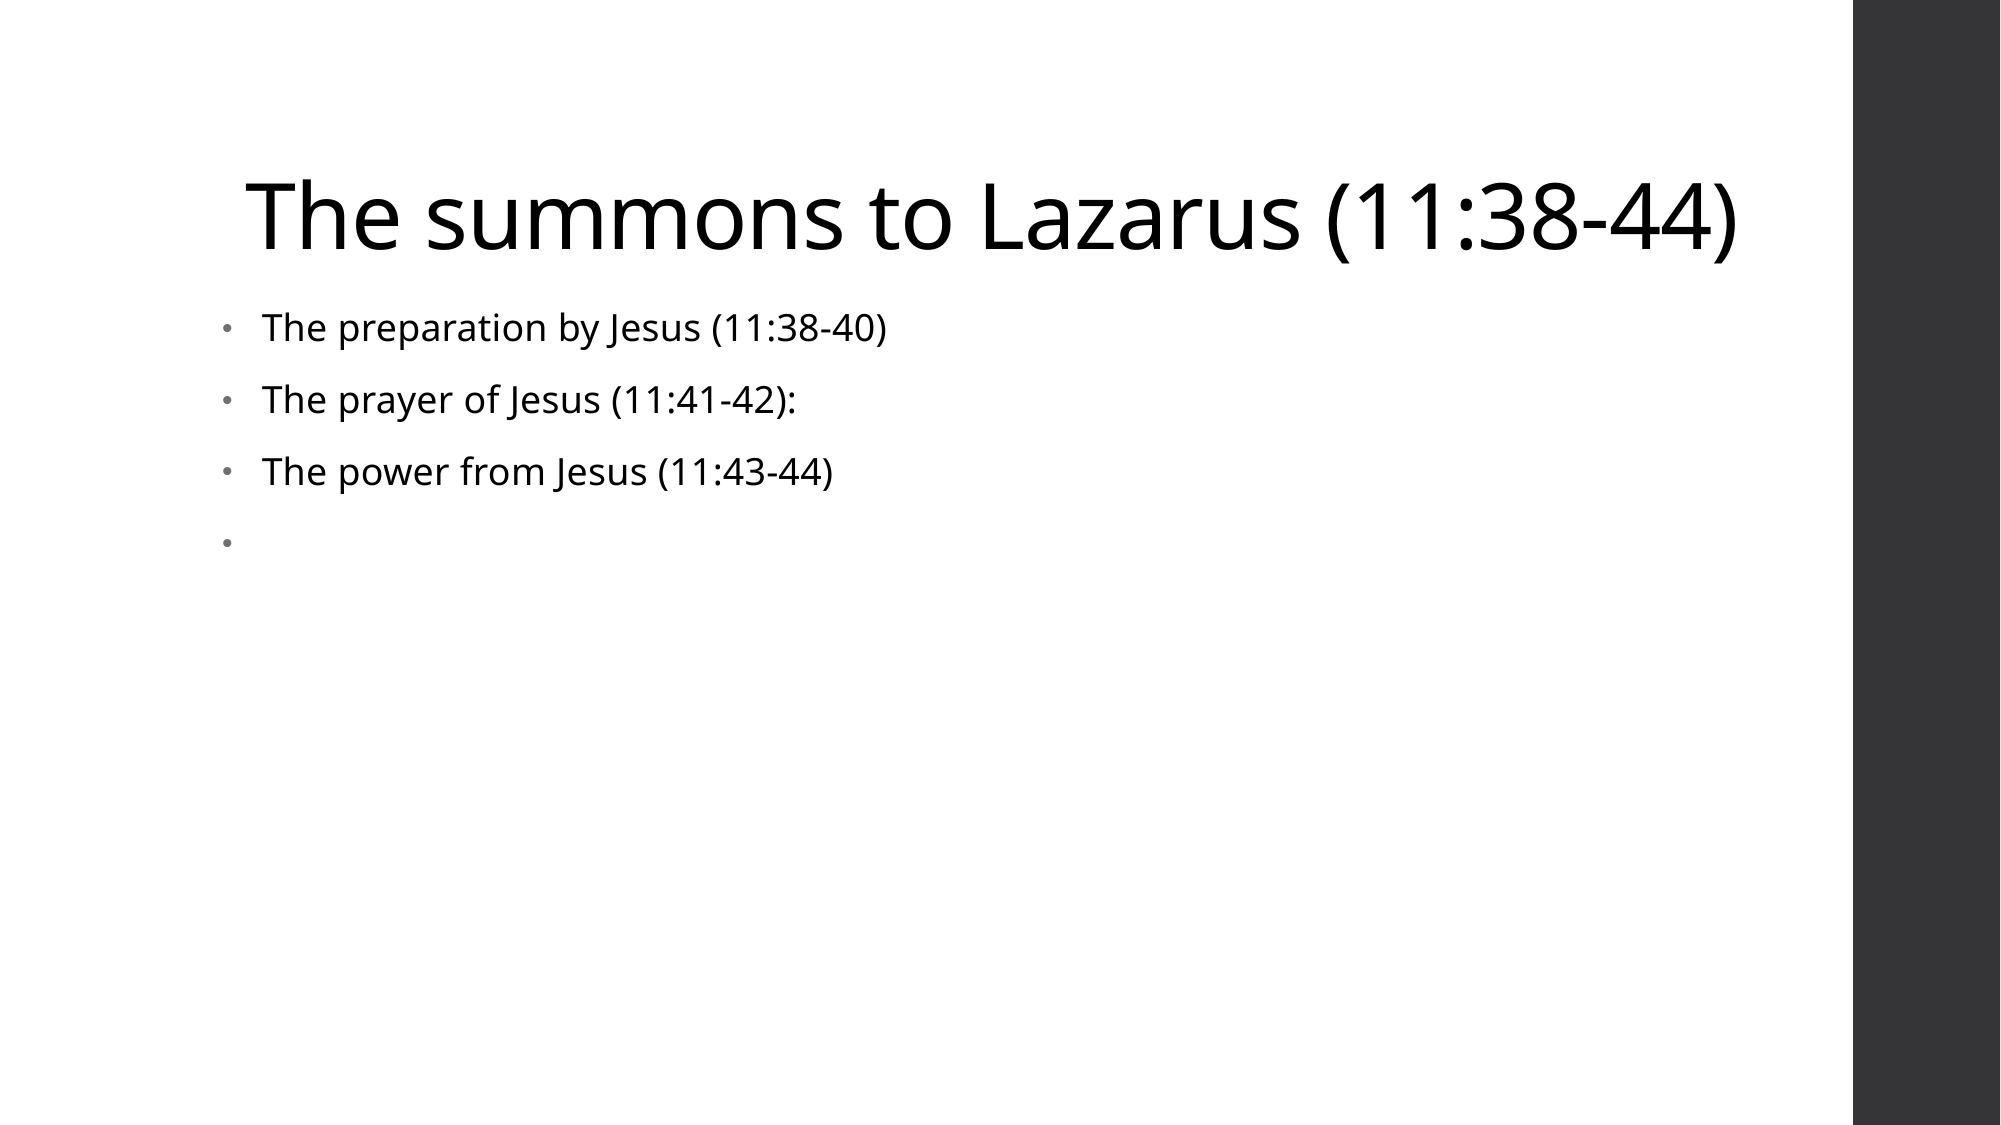

# The summons to Lazarus (11:38-44)
 The preparation by Jesus (11:38-40)
 The prayer of Jesus (11:41-42):
 The power from Jesus (11:43-44)